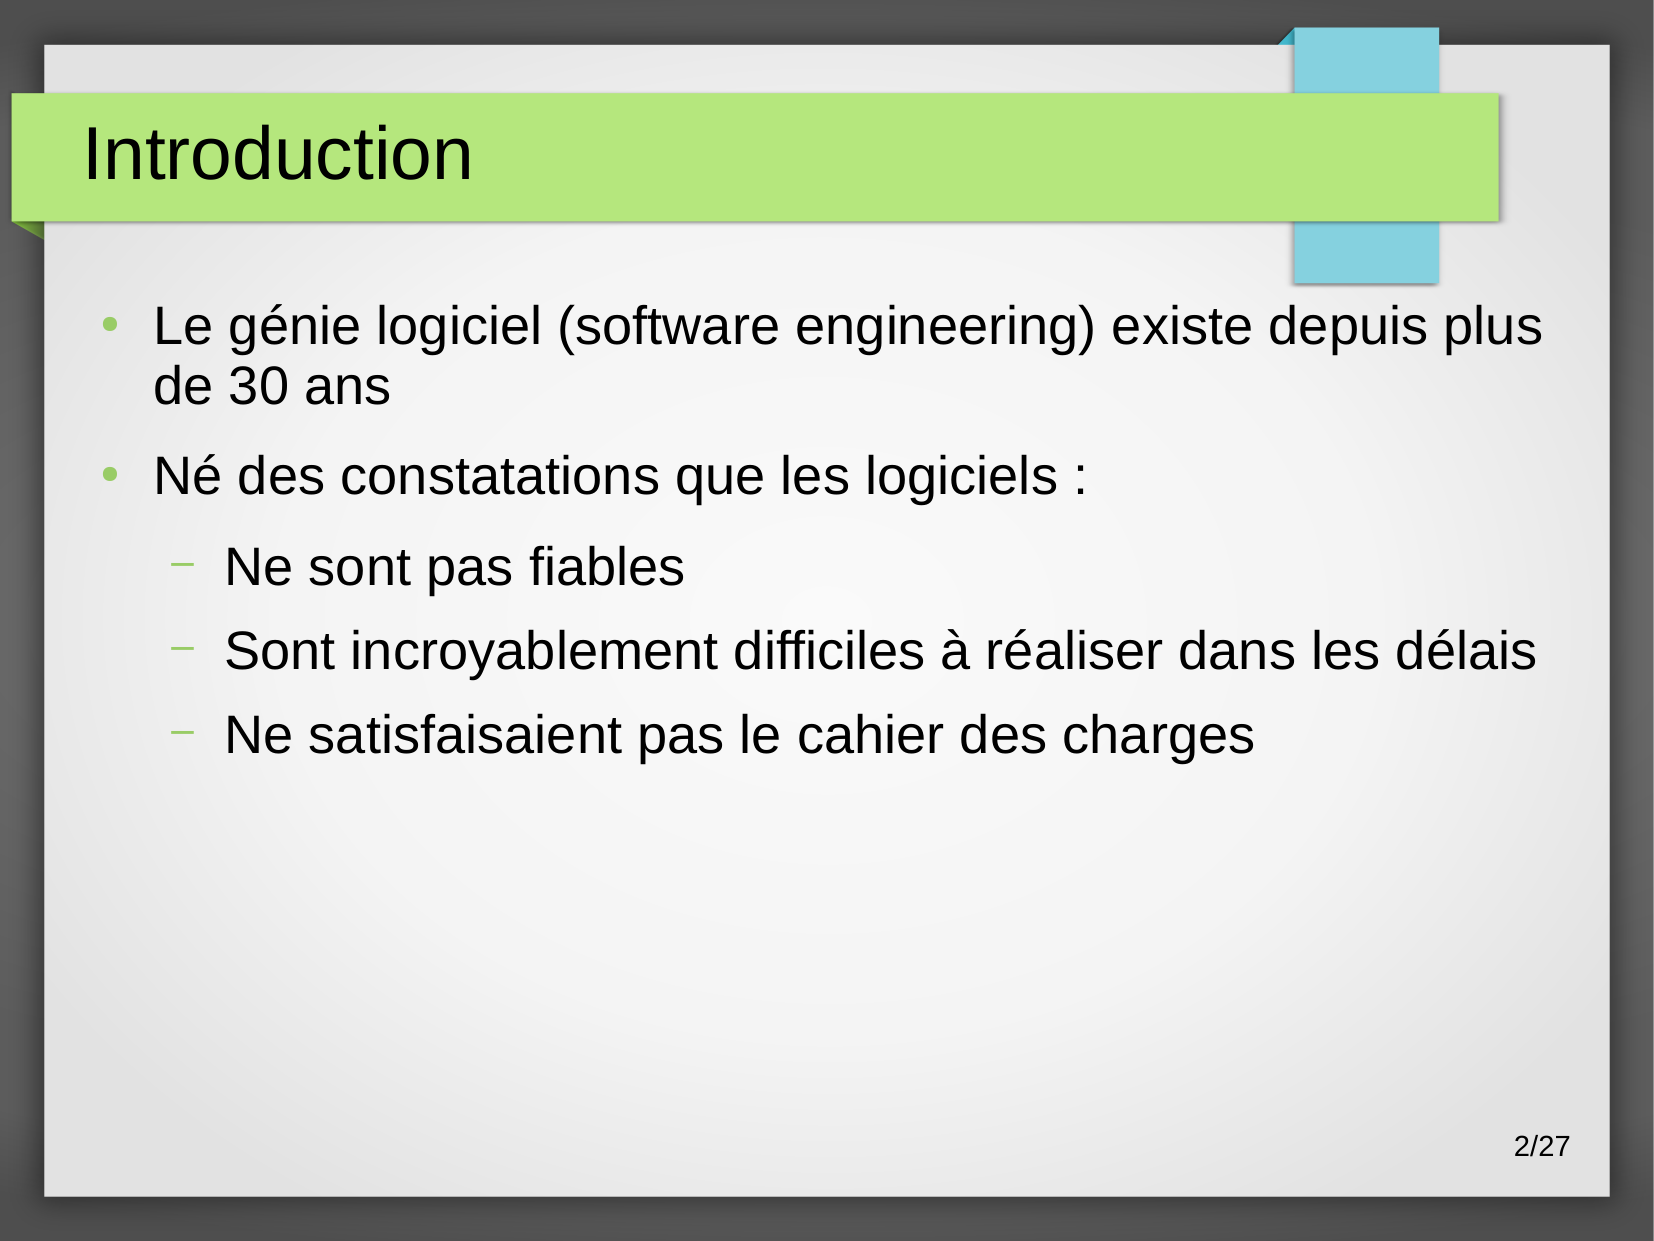

# Introduction
Le génie logiciel (software engineering) existe depuis plus de 30 ans
Né des constatations que les logiciels :
Ne sont pas fiables
Sont incroyablement difficiles à réaliser dans les délais
Ne satisfaisaient pas le cahier des charges
2